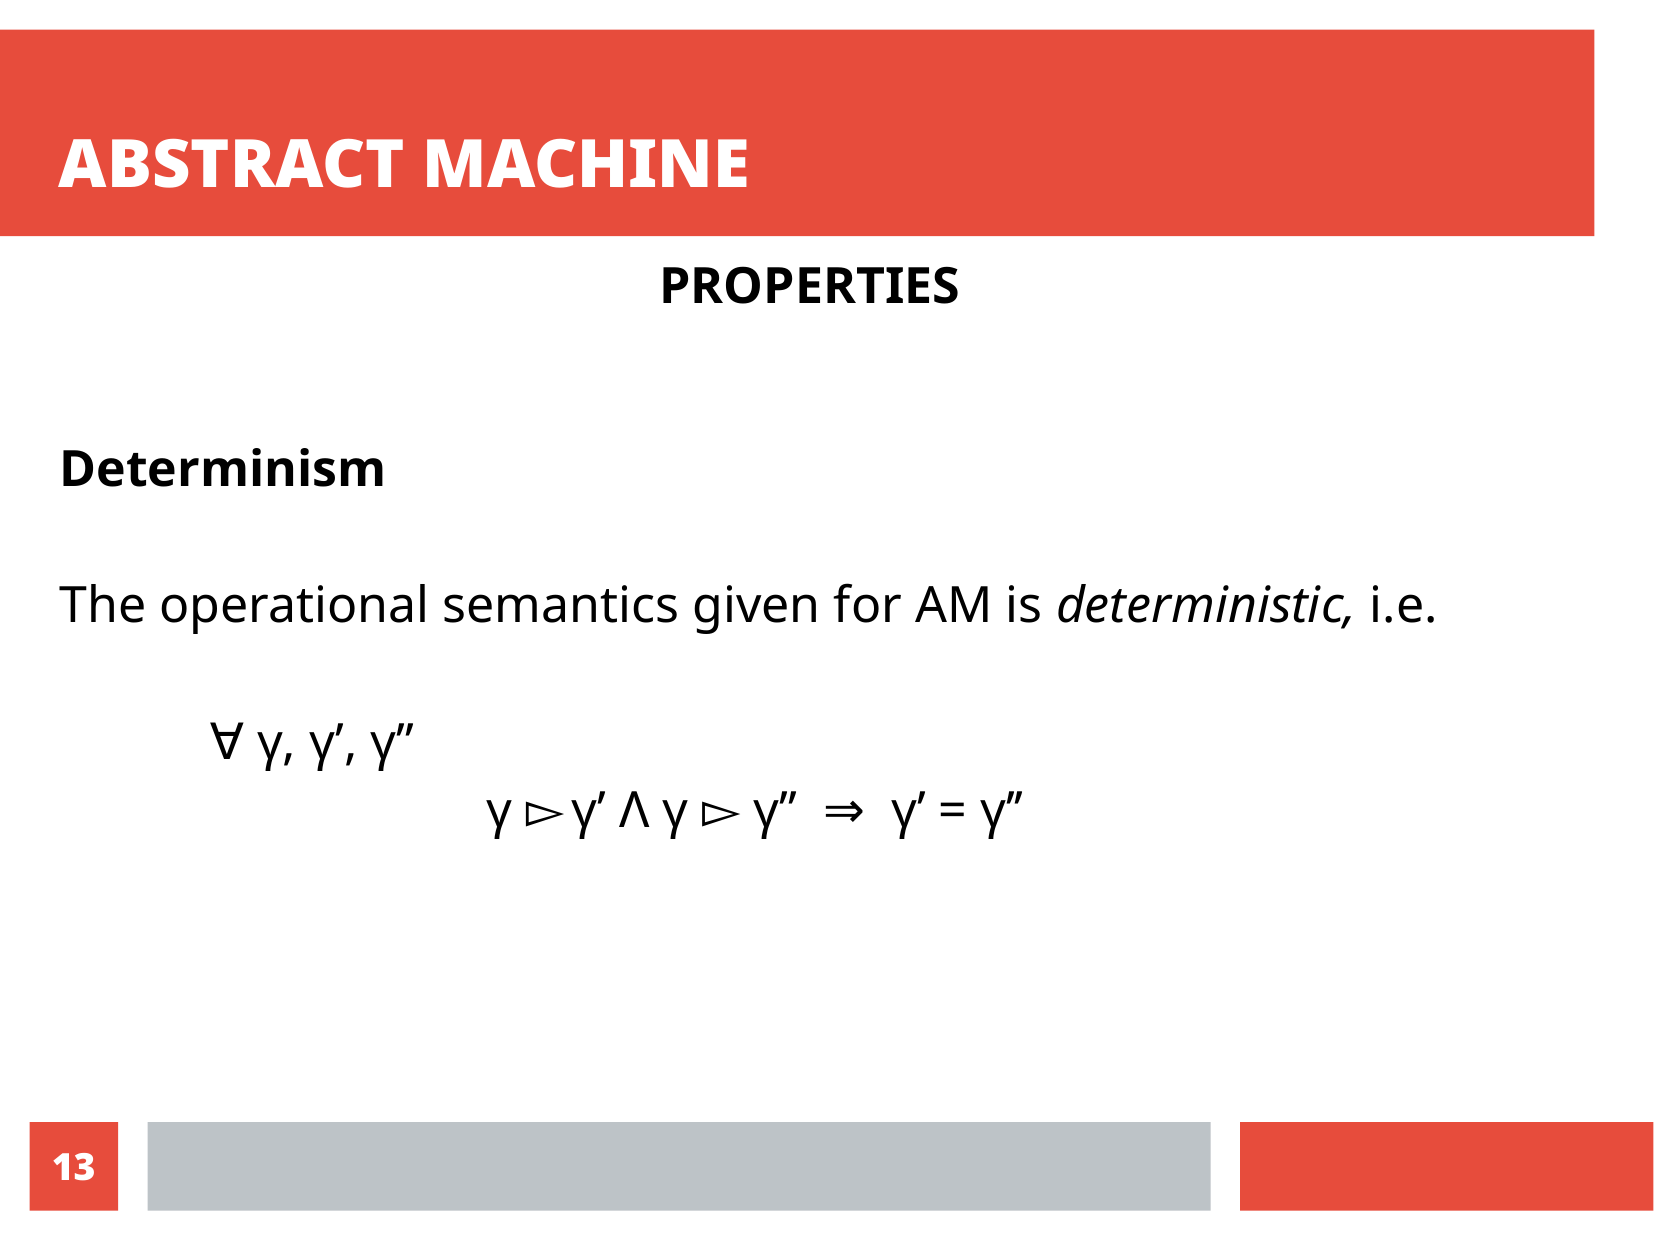

# ABSTRACT MACHINE
PROPERTIES
Determinism
The operational semantics given for AM is deterministic, i.e.
		∀ γ, γ’, γ’’
					 γ ▻ γ’ Ʌ γ ▻ γ’’ ⇒ γ’ = γ’’
13